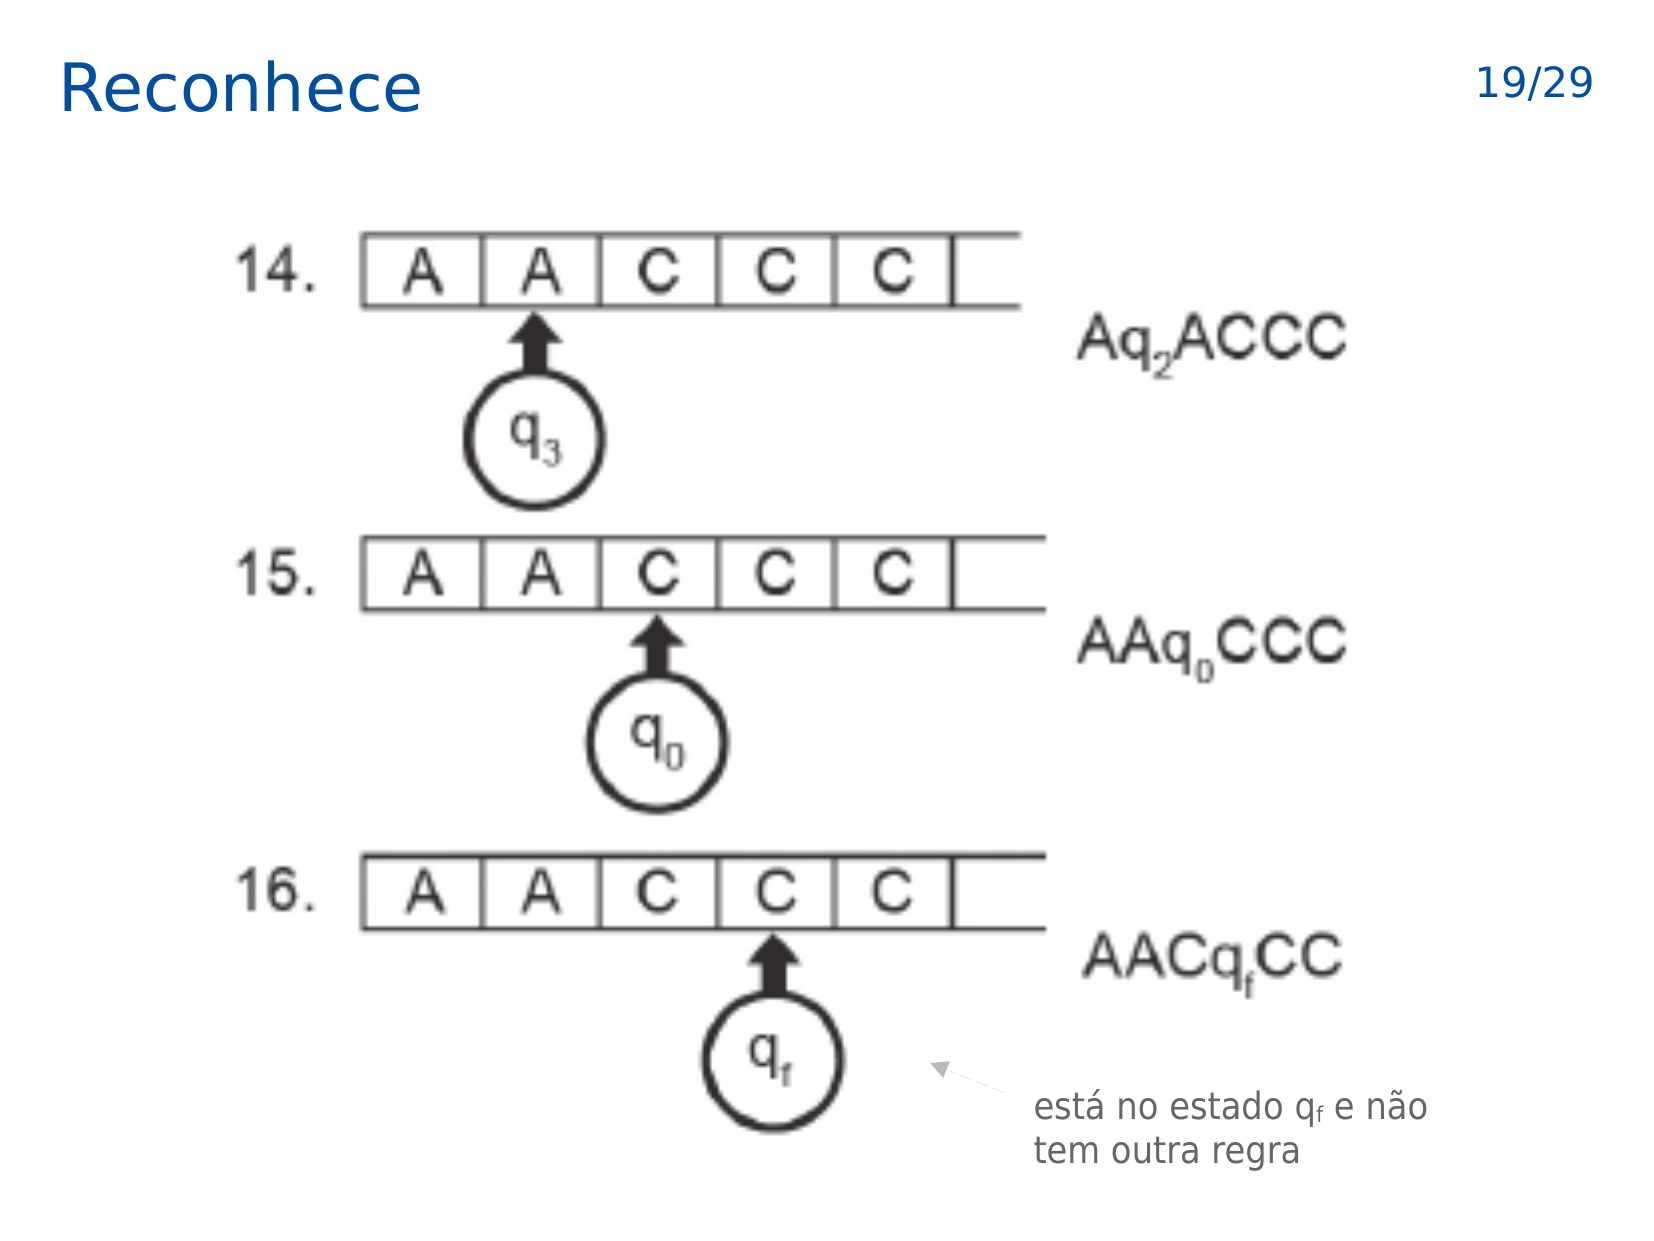

# Reconhece
19
está no estado qf e não tem outra regra